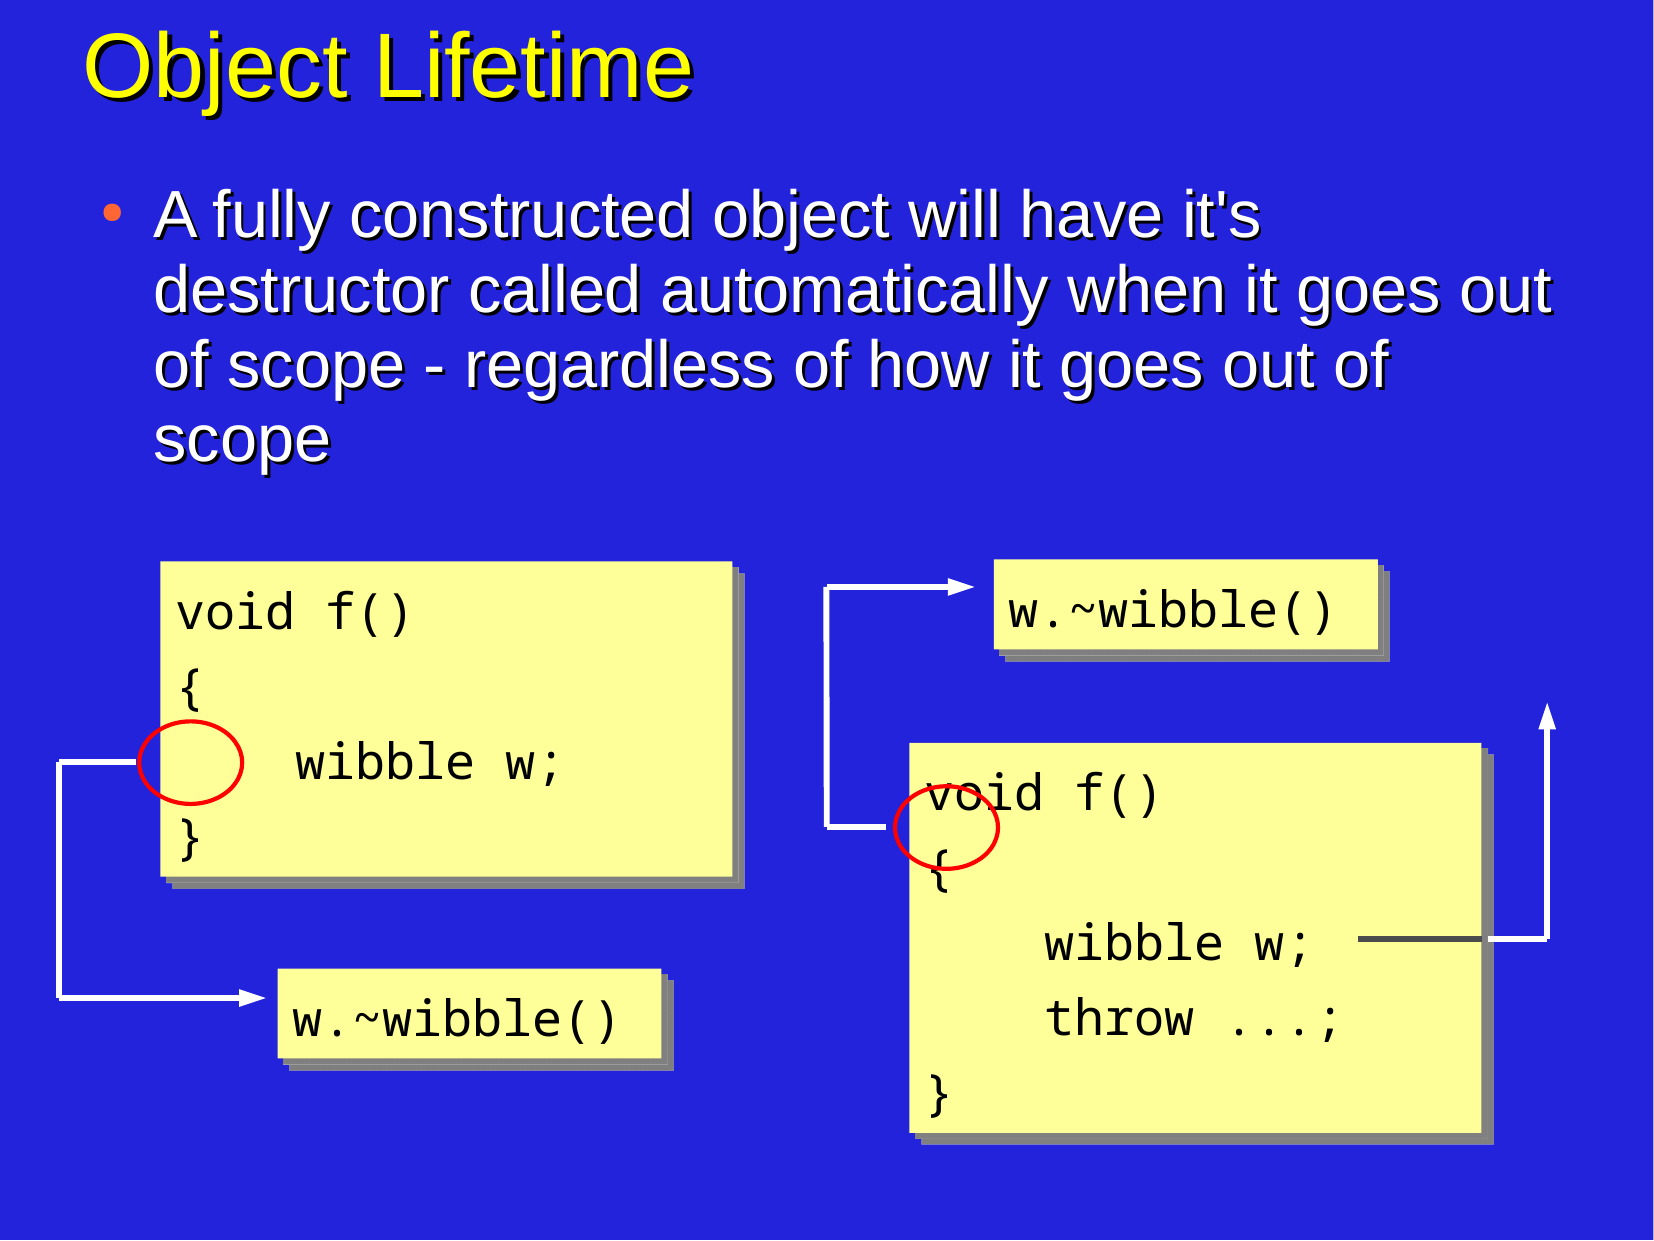

# Object Lifetime
A fully constructed object will have it's destructor called automatically when it goes out of scope - regardless of how it goes out of scope
w.~wibble()
void f()
{
 wibble w;
}
void f()
{
 wibble w;
 throw ...;
}
w.~wibble()